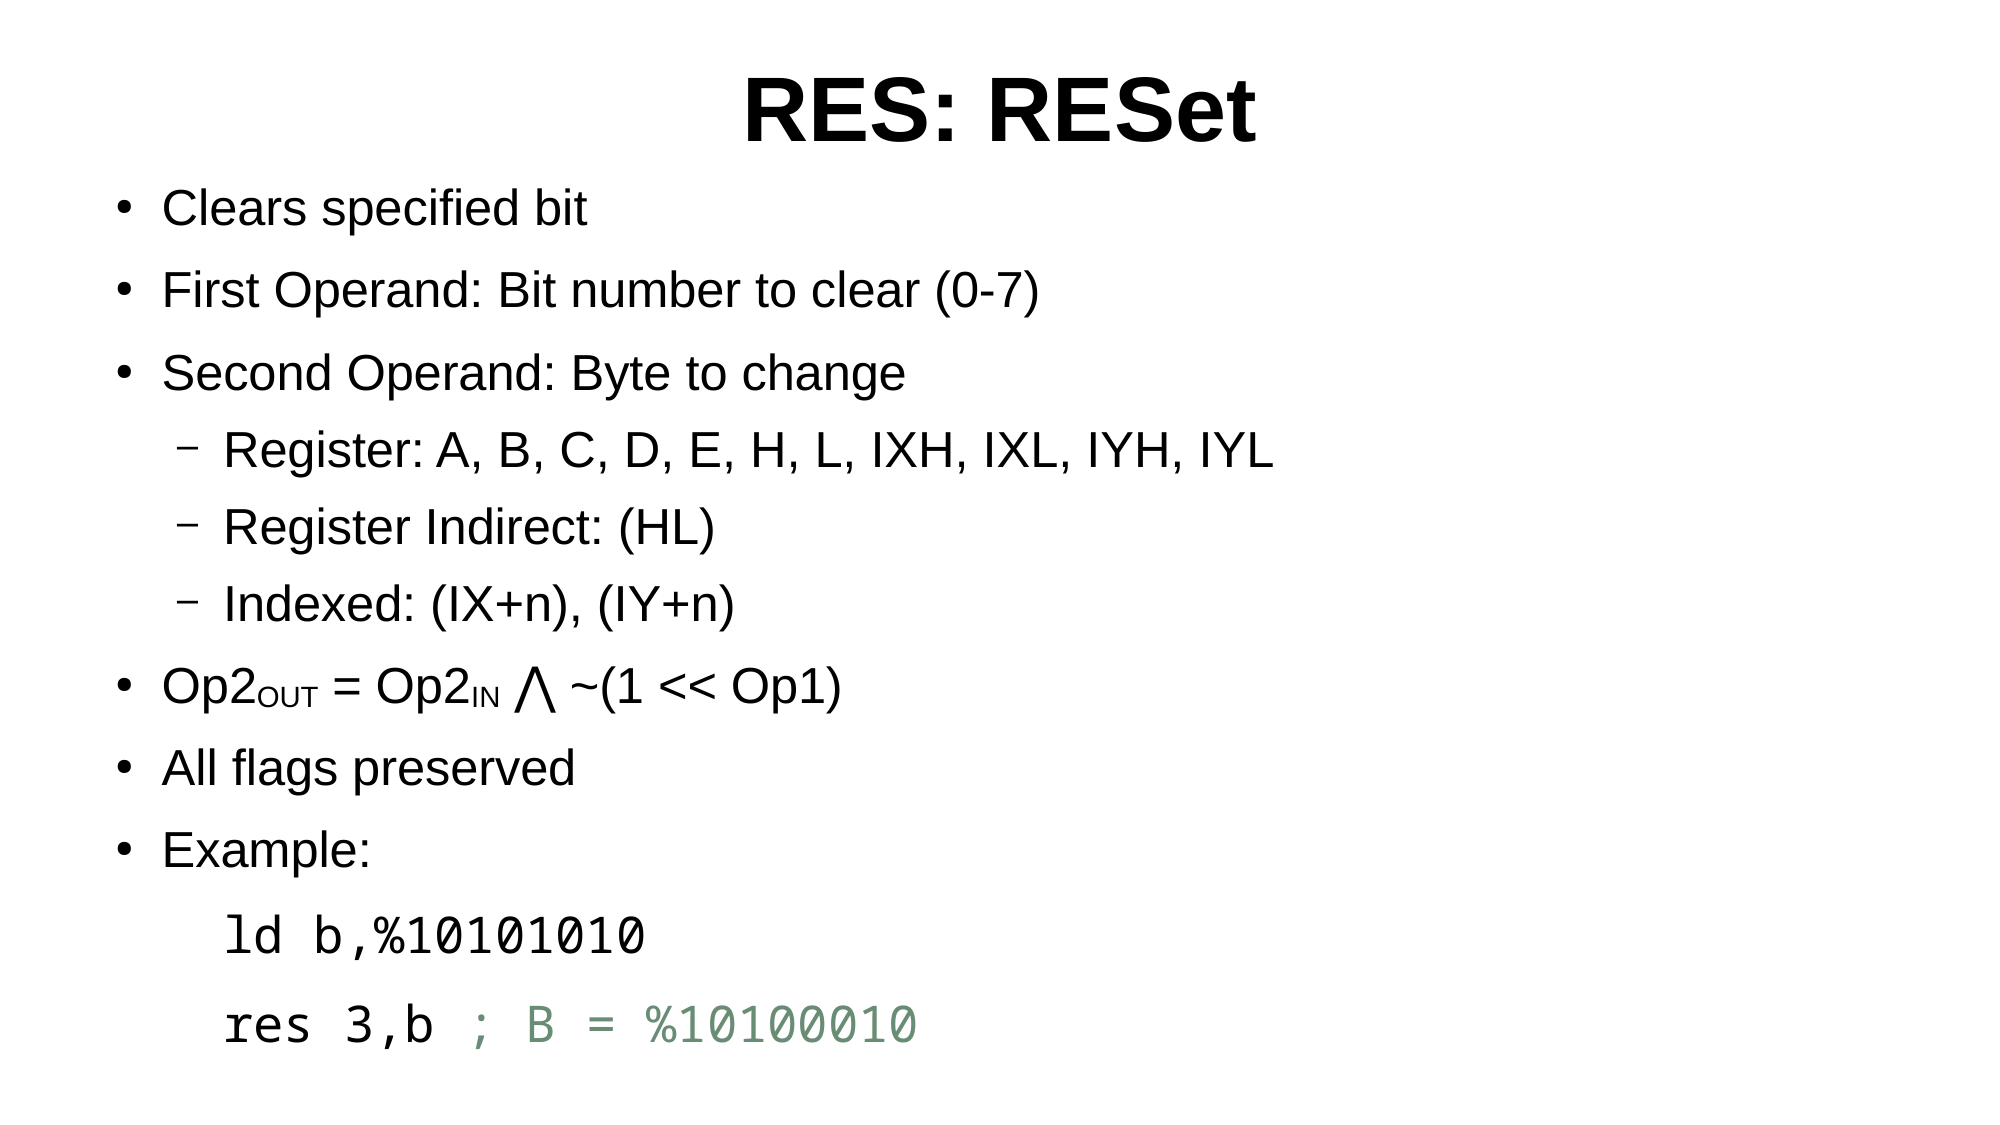

# RES: RESet
Clears specified bit
First Operand: Bit number to clear (0-7)
Second Operand: Byte to change
Register: A, B, C, D, E, H, L, IXH, IXL, IYH, IYL
Register Indirect: (HL)
Indexed: (IX+n), (IY+n)
Op2OUT = Op2IN ⋀ ~(1 << Op1)
All flags preserved
Example:
ld b,%10101010
res 3,b ; B = %10100010